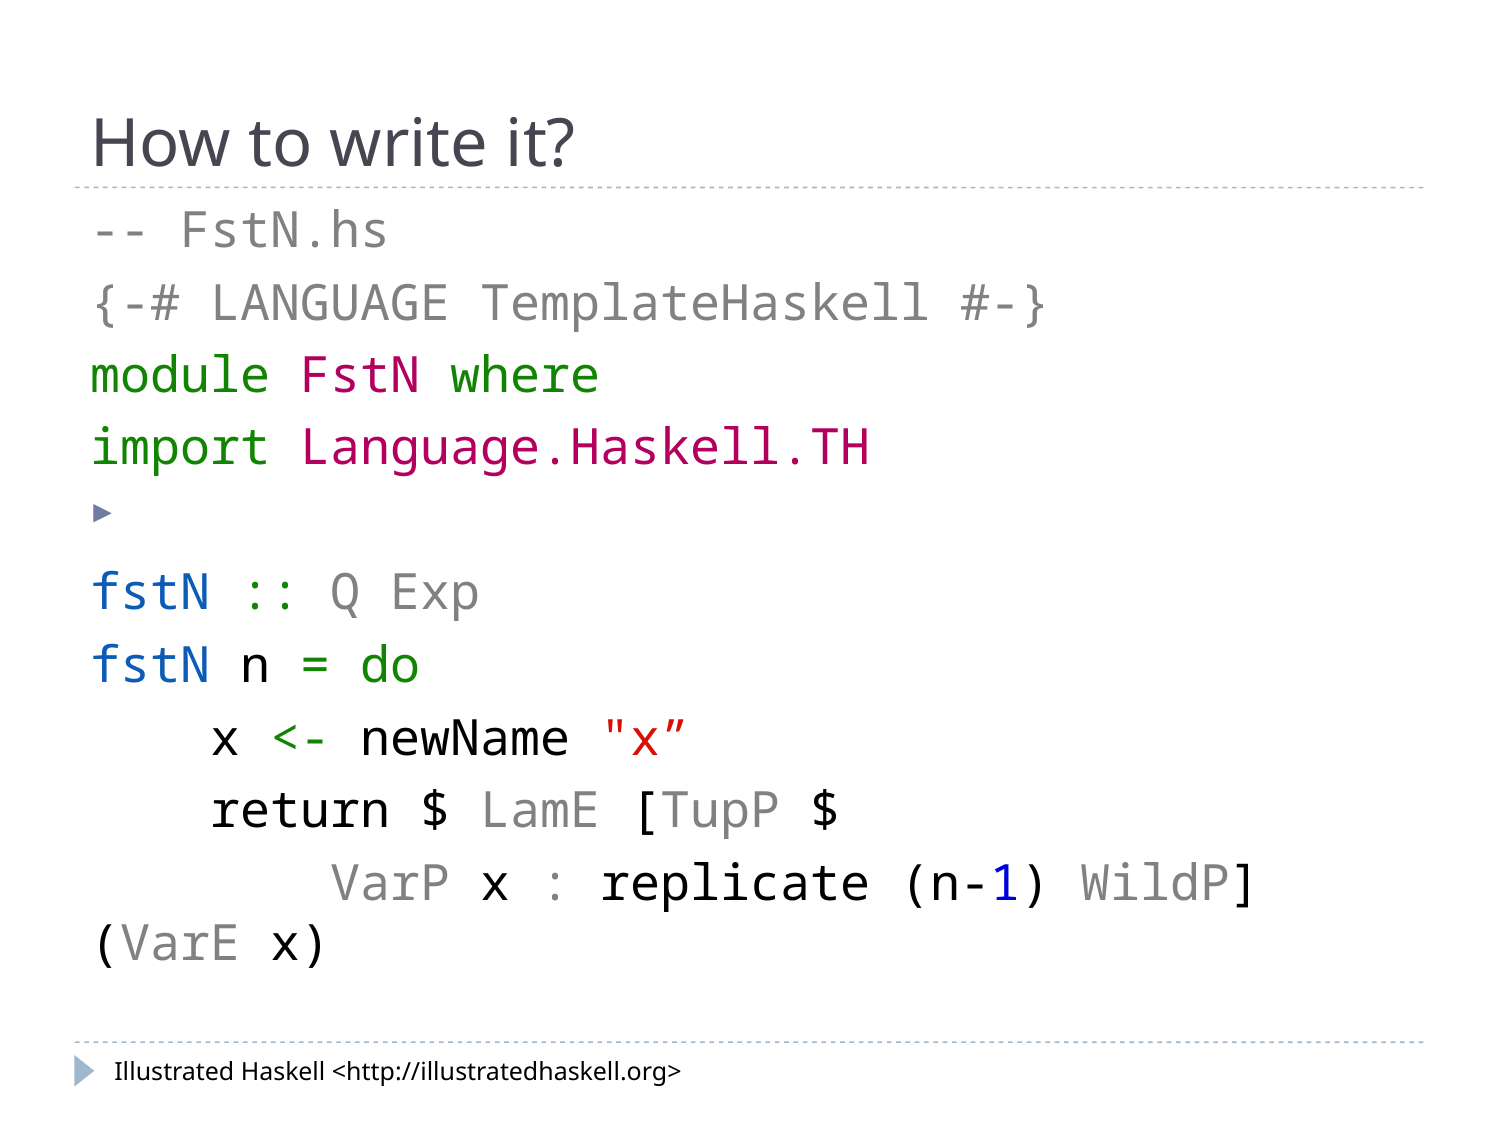

# How to write it?
-- FstN.hs
{-# LANGUAGE TemplateHaskell #-}
module FstN where
import Language.Haskell.TH
fstN :: Q Exp
fstN n = do
 x <- newName "x”
 return $ LamE [TupP $
 VarP x : replicate (n-1) WildP] (VarE x)